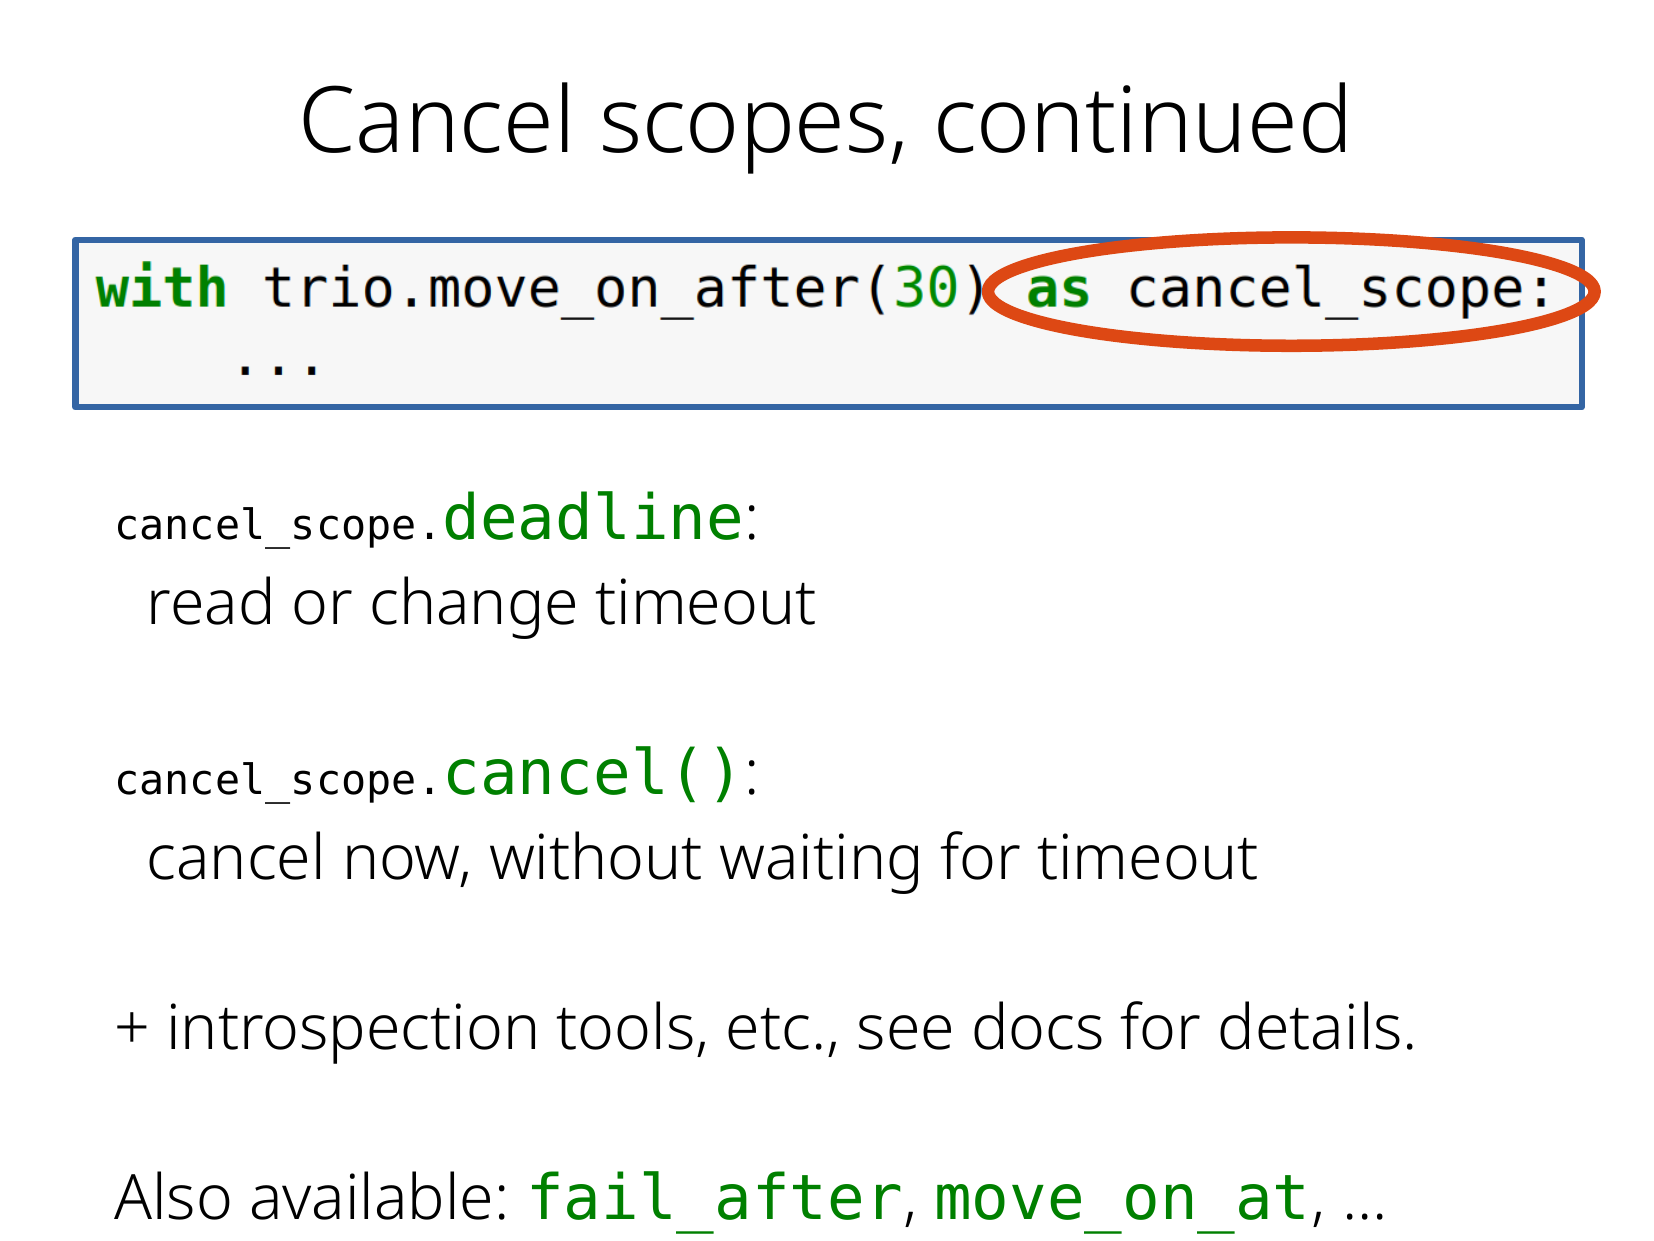

# Cancel scopes, continued
cancel_scope.deadline:
 read or change timeout
cancel_scope.cancel():
 cancel now, without waiting for timeout
+ introspection tools, etc., see docs for details.
Also available: fail_after, move_on_at, ...